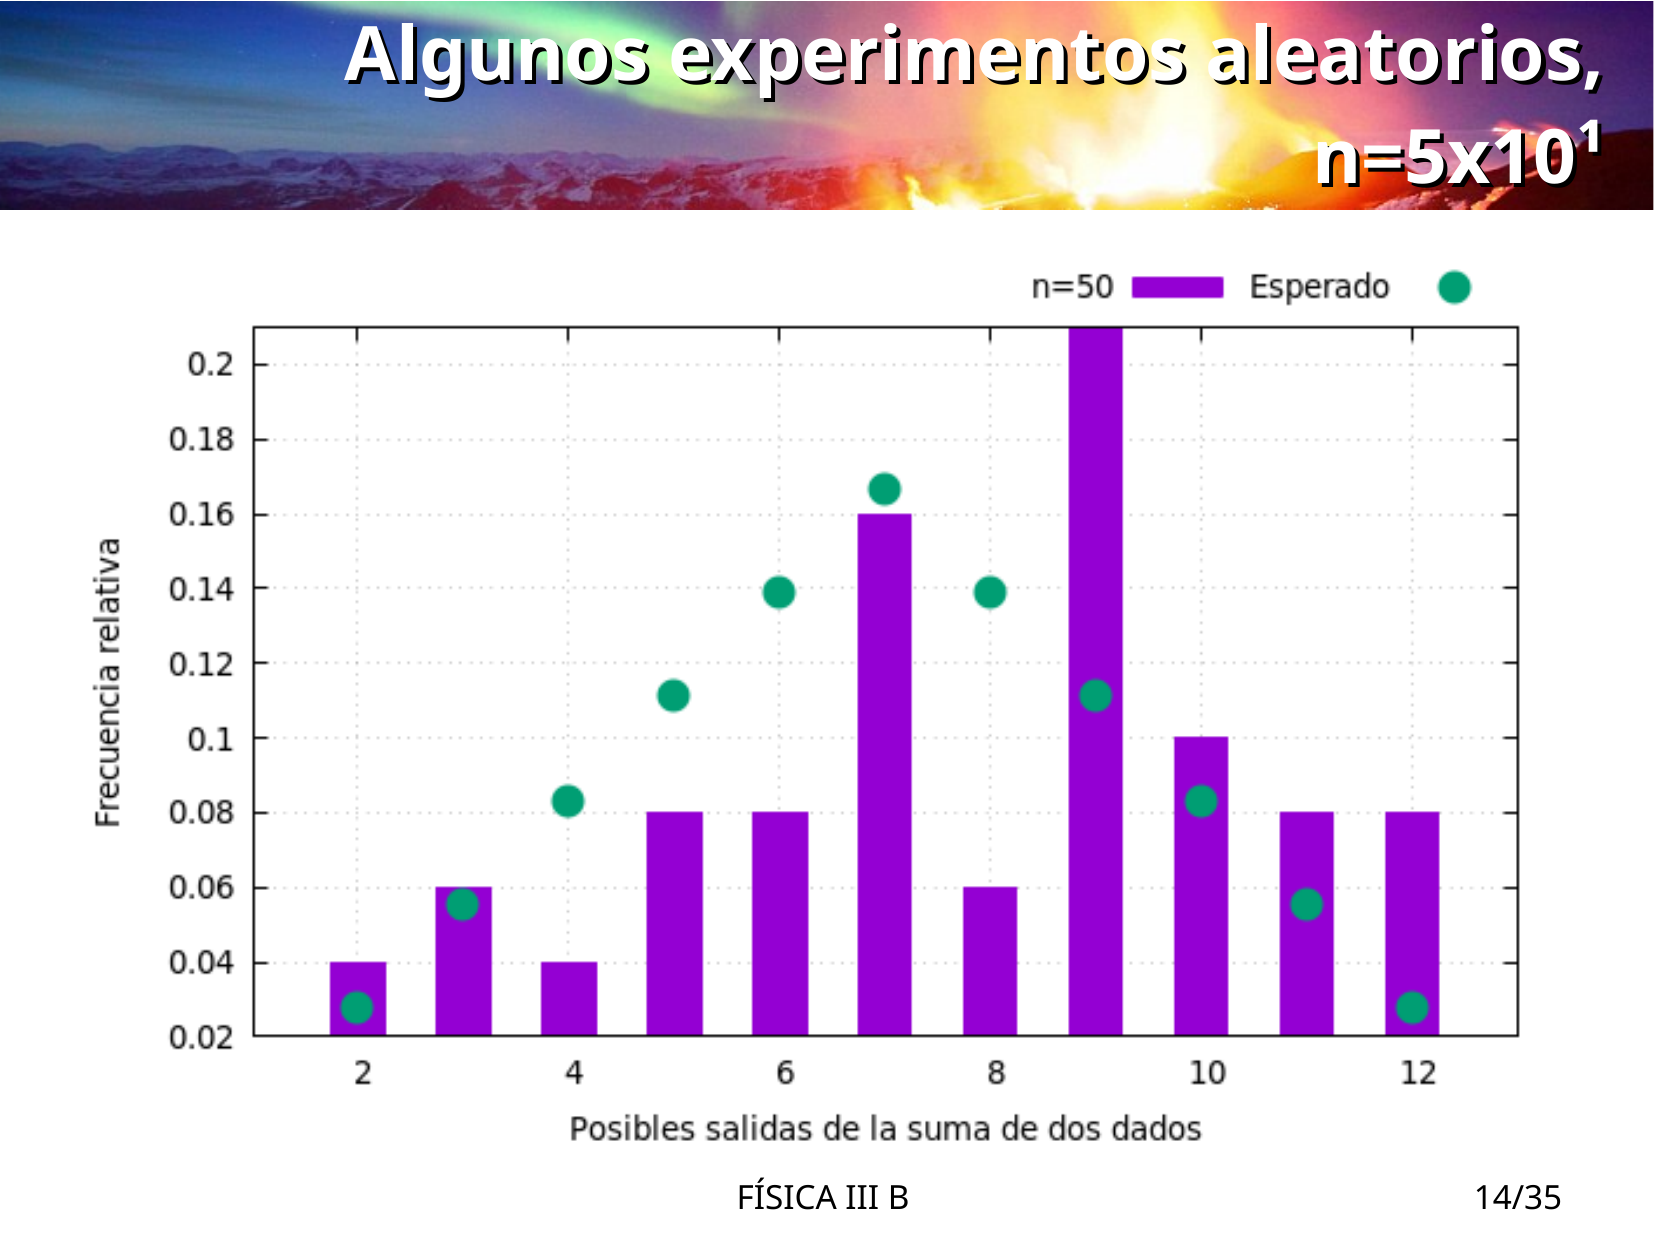

# Algunos experimentos aleatorios, n=5x10¹
FÍSICA III B
14